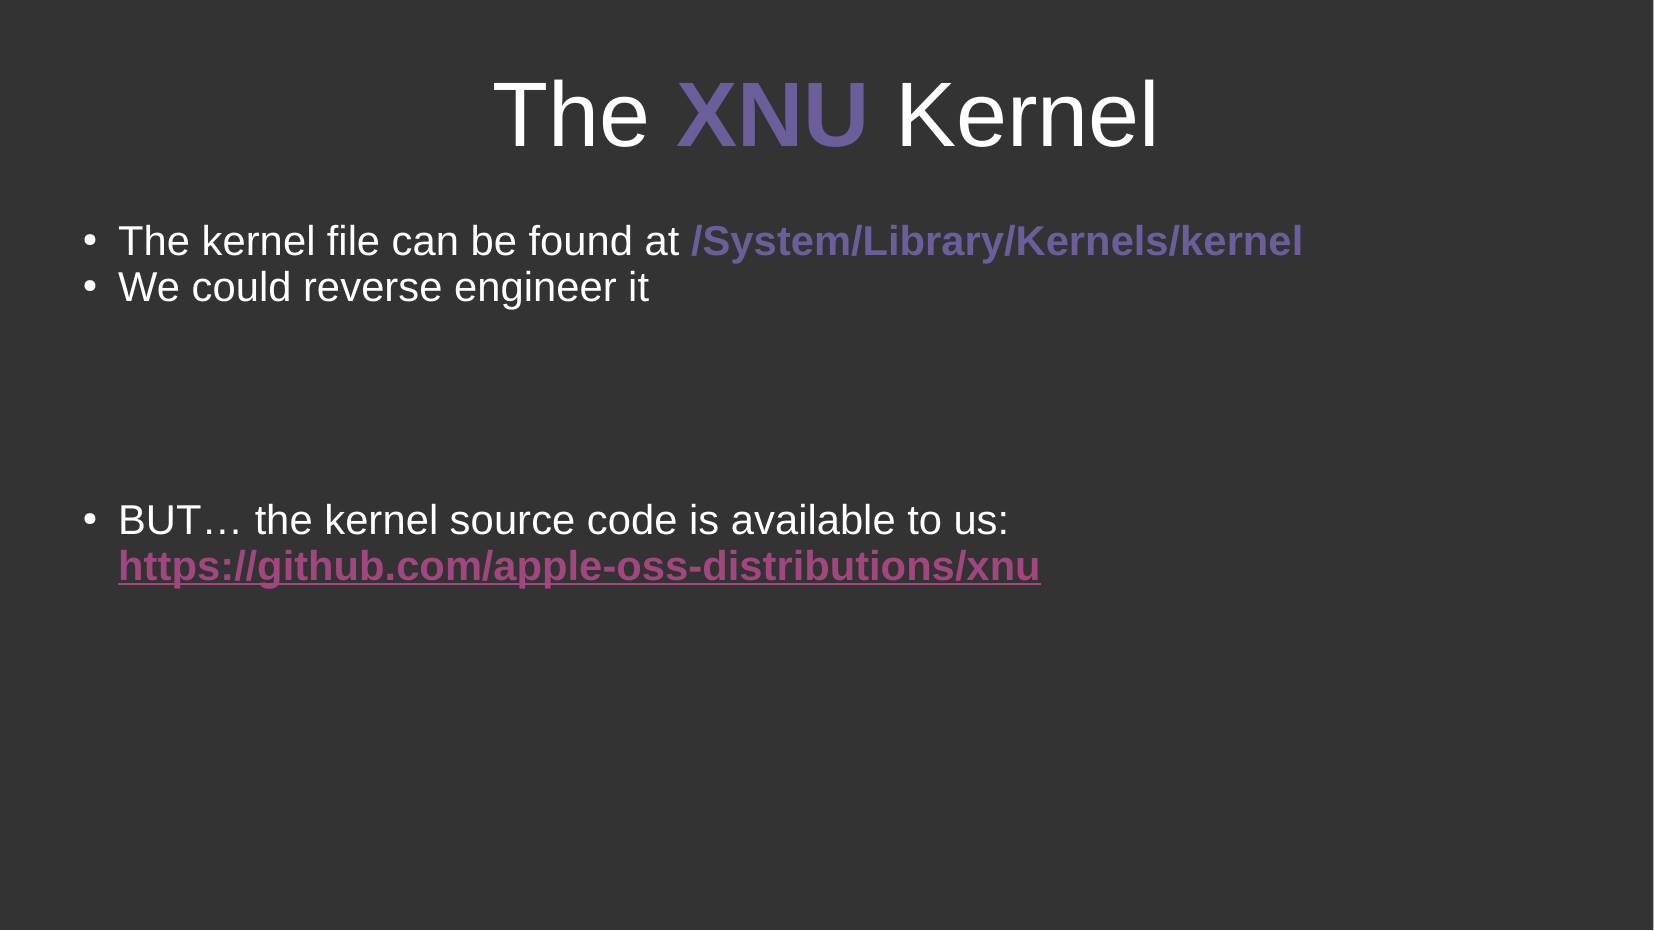

# The XNU Kernel
The kernel file can be found at /System/Library/Kernels/kernel
We could reverse engineer it
BUT… the kernel source code is available to us:
https://github.com/apple-oss-distributions/xnu